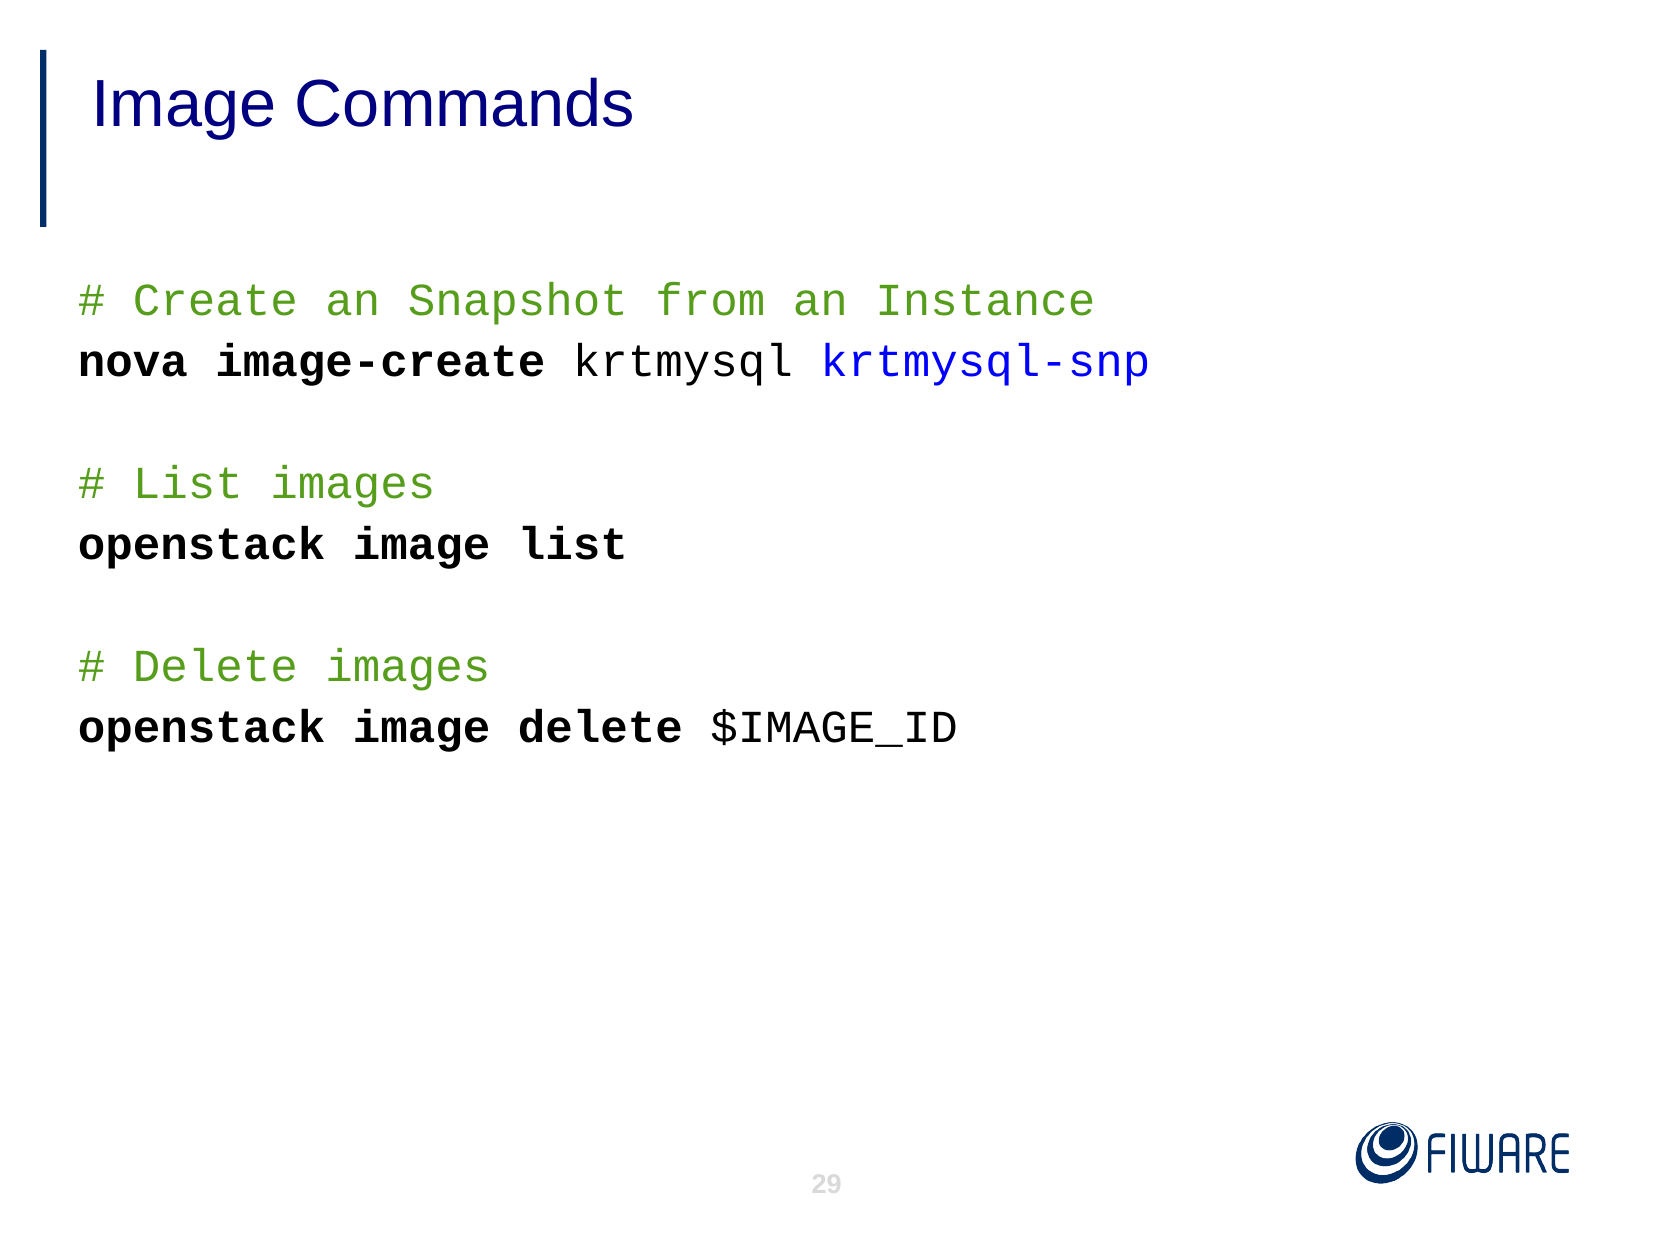

# Image Commands
# Create an Snapshot from an Instance
nova image-create krtmysql krtmysql-snp
# List images
openstack image list
# Delete images
openstack image delete $IMAGE_ID